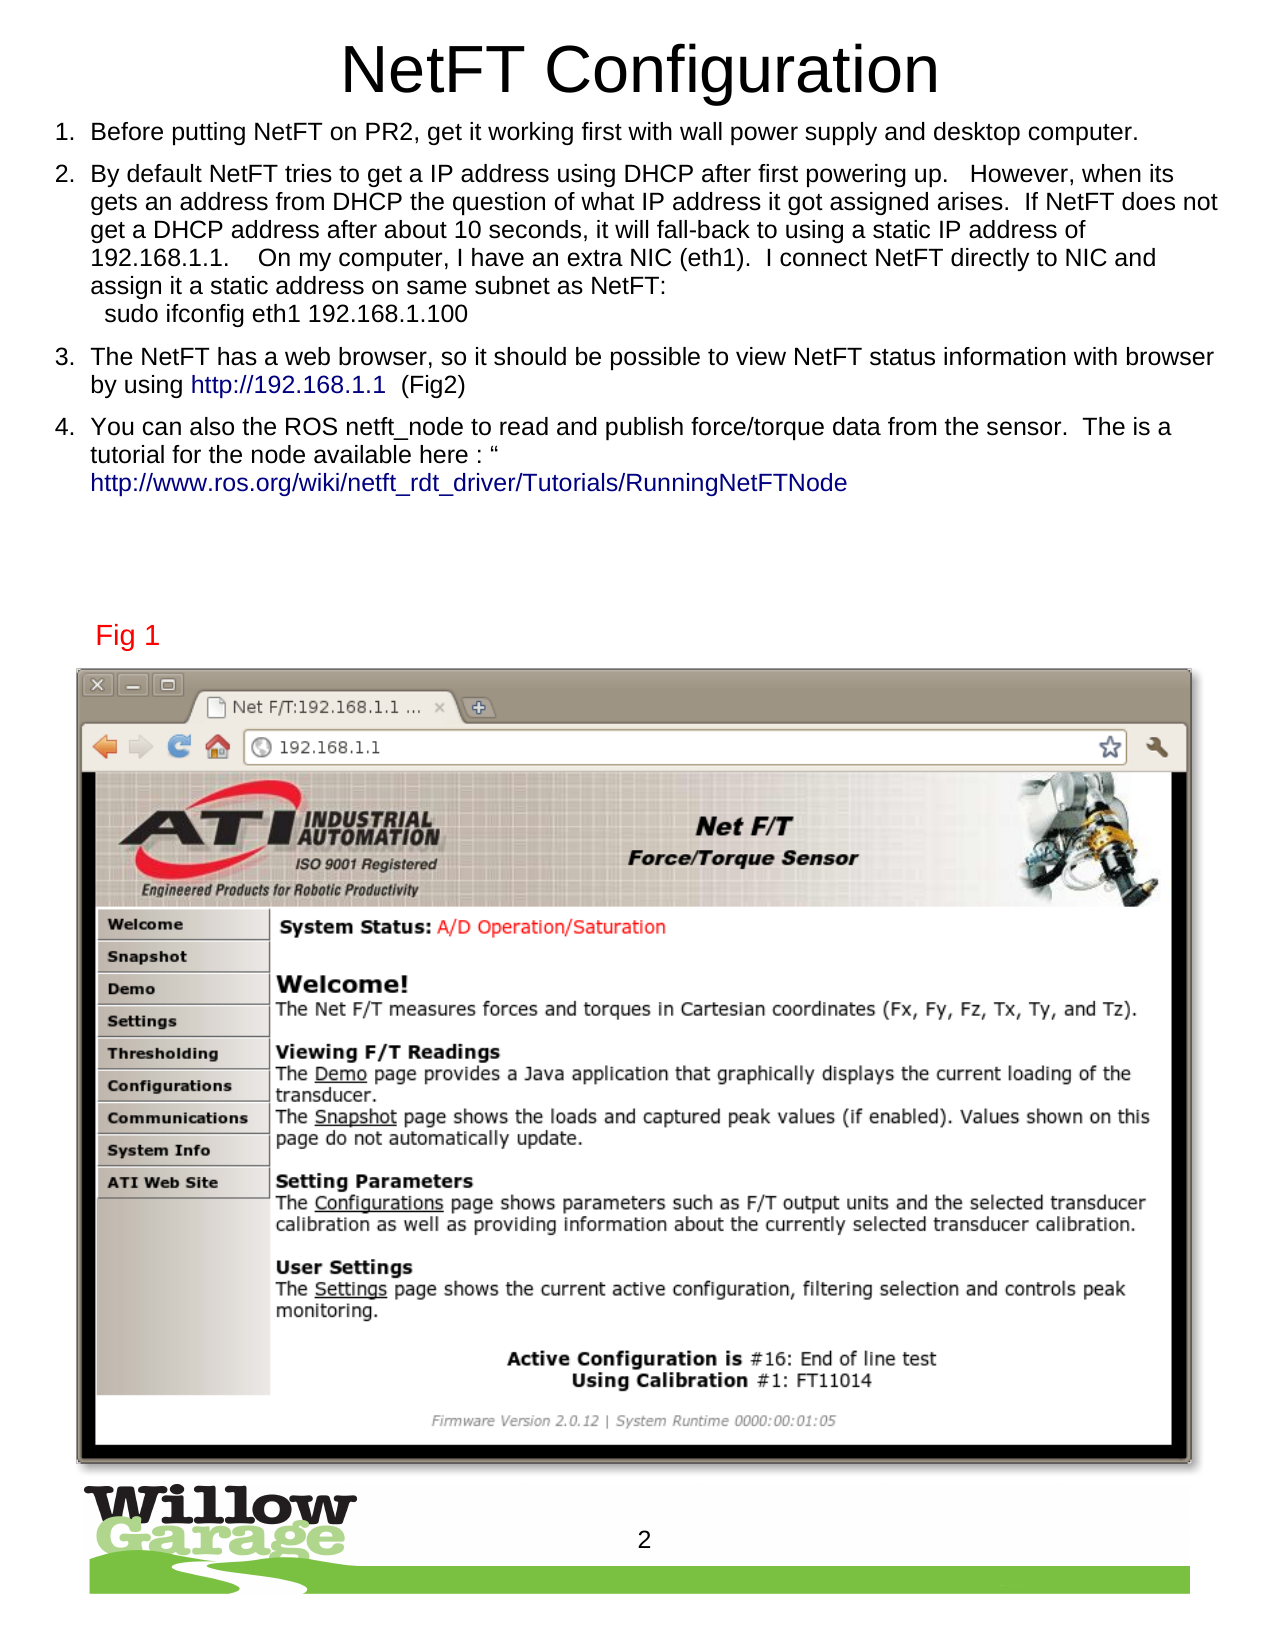

# NetFT Configuration
Before putting NetFT on PR2, get it working first with wall power supply and desktop computer.
By default NetFT tries to get a IP address using DHCP after first powering up. However, when its gets an address from DHCP the question of what IP address it got assigned arises. If NetFT does not get a DHCP address after about 10 seconds, it will fall-back to using a static IP address of 192.168.1.1. On my computer, I have an extra NIC (eth1). I connect NetFT directly to NIC and assign it a static address on same subnet as NetFT:
 sudo ifconfig eth1 192.168.1.100
The NetFT has a web browser, so it should be possible to view NetFT status information with browser by using http://192.168.1.1 (Fig2)
You can also the ROS netft_node to read and publish force/torque data from the sensor. The is a tutorial for the node available here : “http://www.ros.org/wiki/netft_rdt_driver/Tutorials/RunningNetFTNode
Fig 1
2